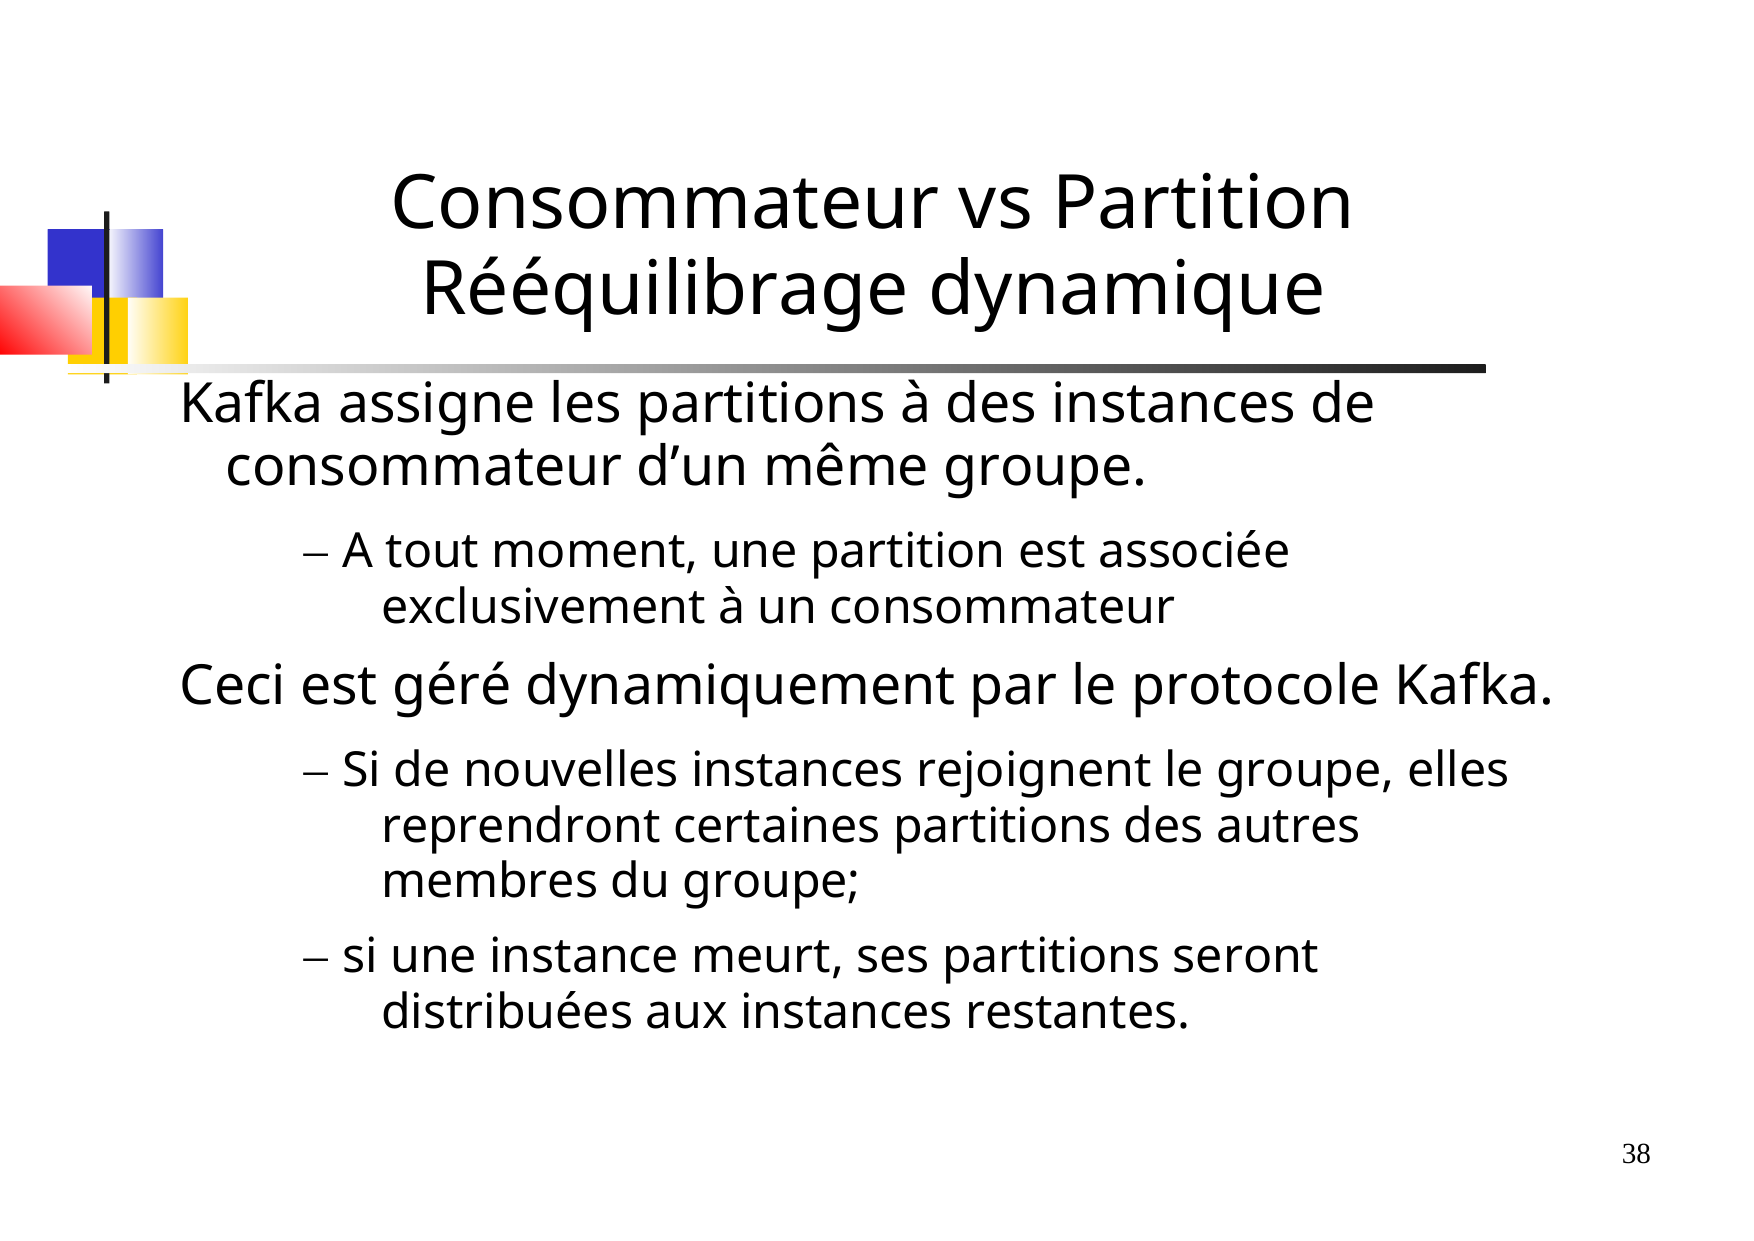

# Consommateur vs Partition Rééquilibrage dynamique
Kafka assigne les partitions à des instances de consommateur d’un même groupe.
A tout moment, une partition est associée exclusivement à un consommateur
Ceci est géré dynamiquement par le protocole Kafka.
Si de nouvelles instances rejoignent le groupe, elles reprendront certaines partitions des autres membres du groupe;
si une instance meurt, ses partitions seront distribuées aux instances restantes.